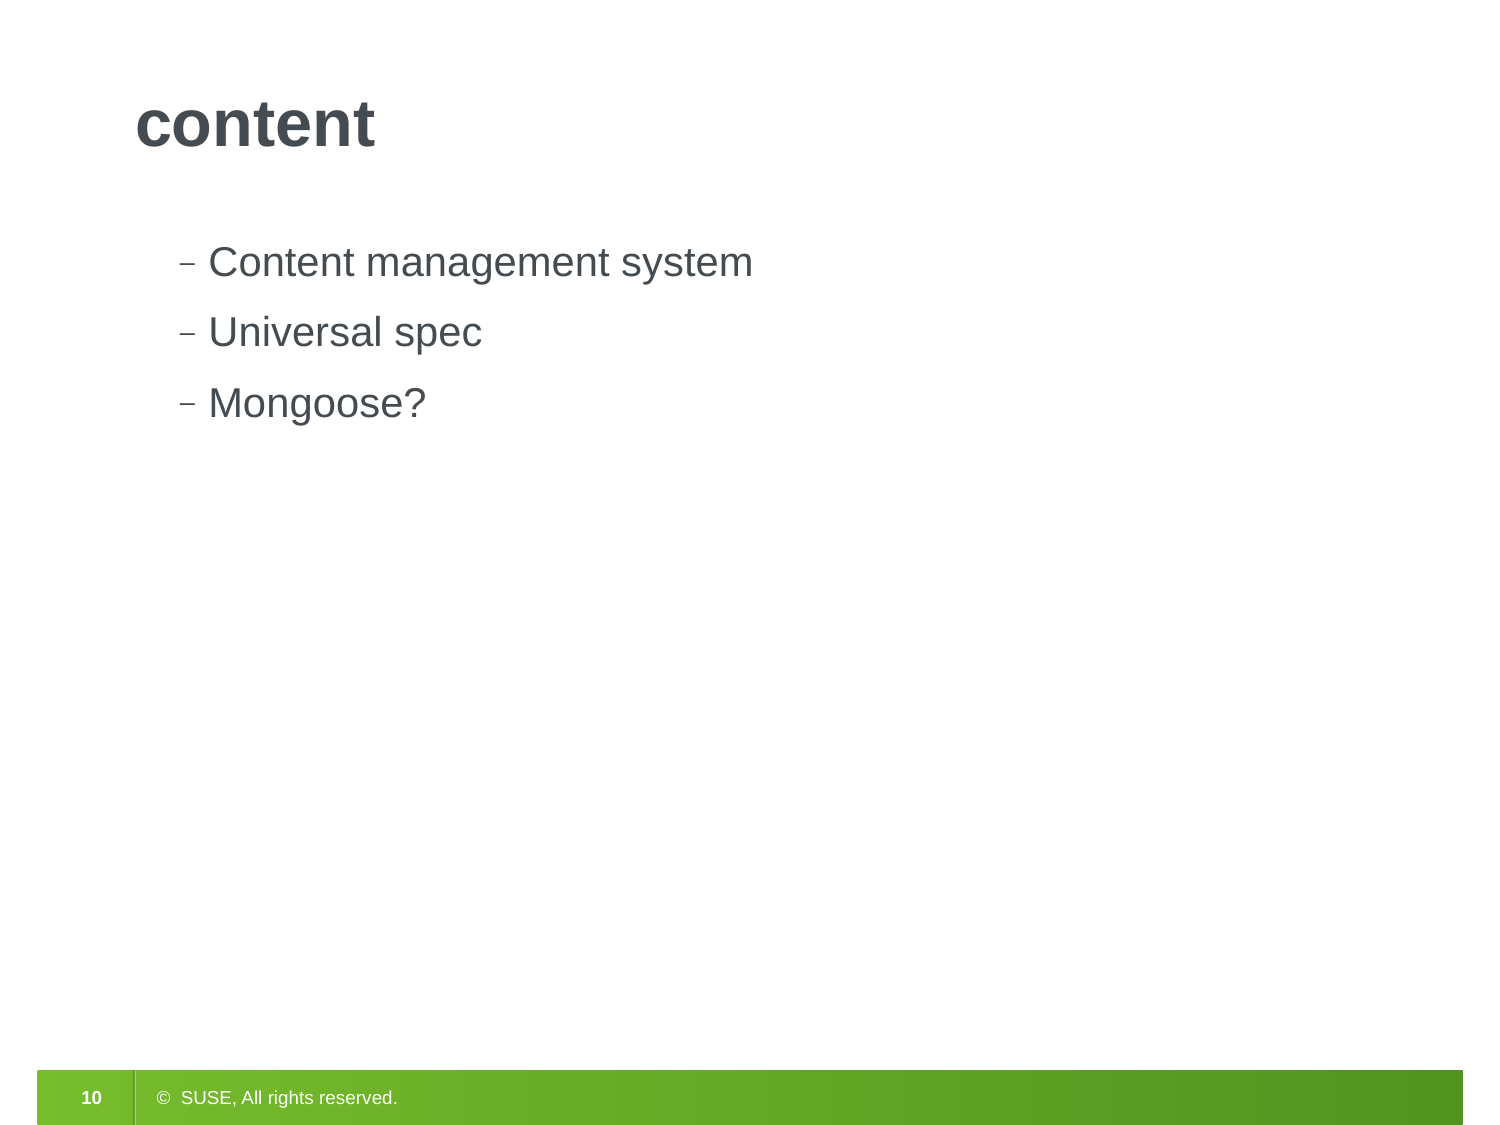

# content
Content management system
Universal spec
Mongoose?